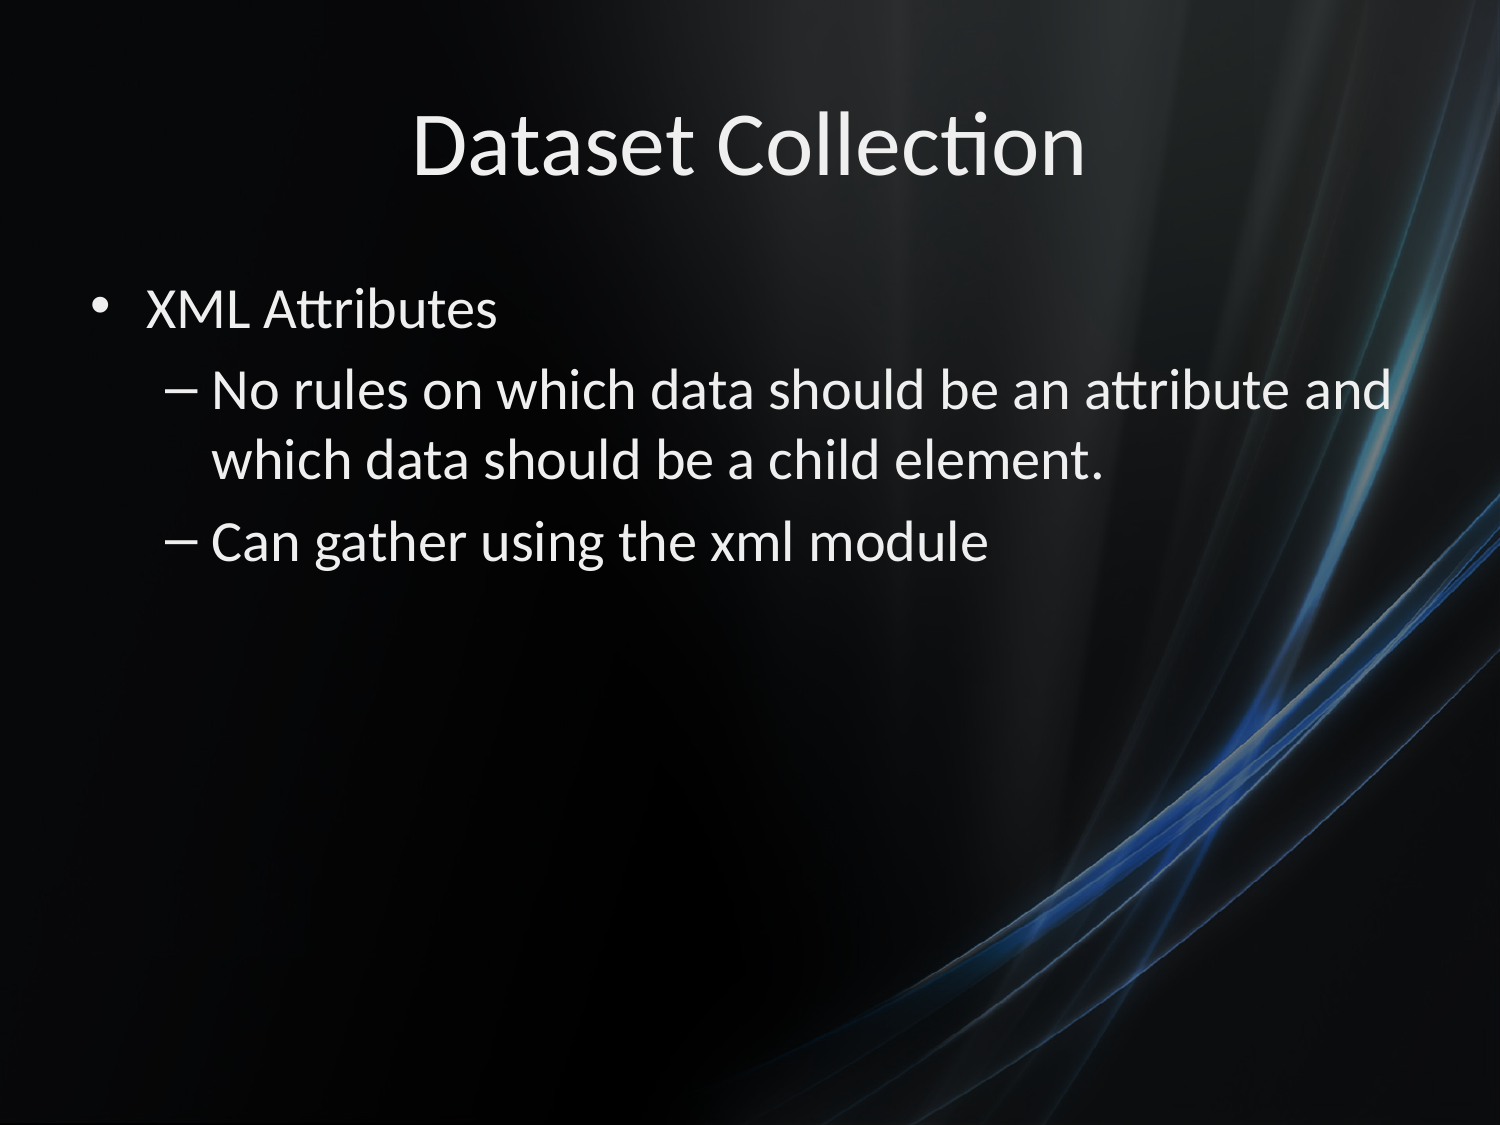

# Dataset Collection
XML Attributes
No rules on which data should be an attribute and which data should be a child element.
Can gather using the xml module